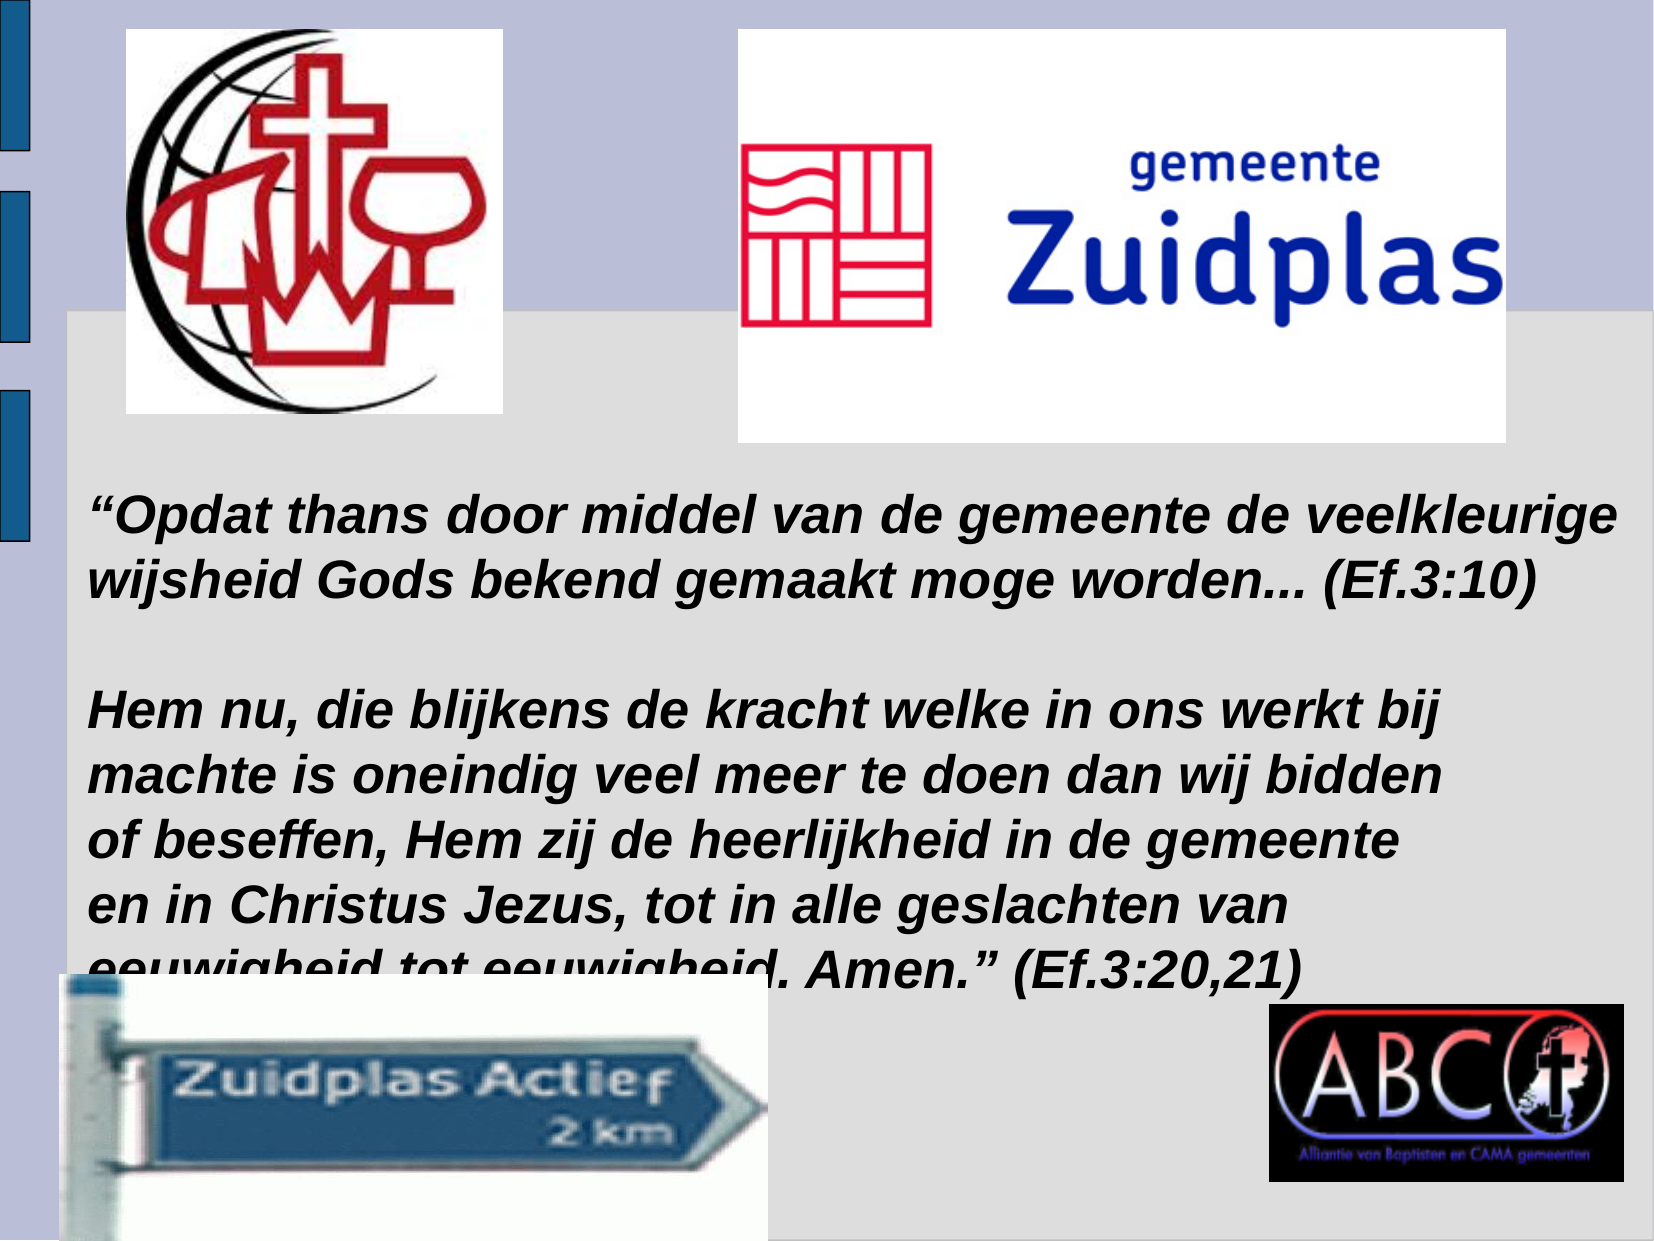

“Opdat thans door middel van de gemeente de veelkleurige
wijsheid Gods bekend gemaakt moge worden... (Ef.3:10)
Hem nu, die blijkens de kracht welke in ons werkt bij
machte is oneindig veel meer te doen dan wij bidden
of beseffen, Hem zij de heerlijkheid in de gemeente
en in Christus Jezus, tot in alle geslachten van
eeuwigheid tot eeuwigheid. Amen.” (Ef.3:20,21)